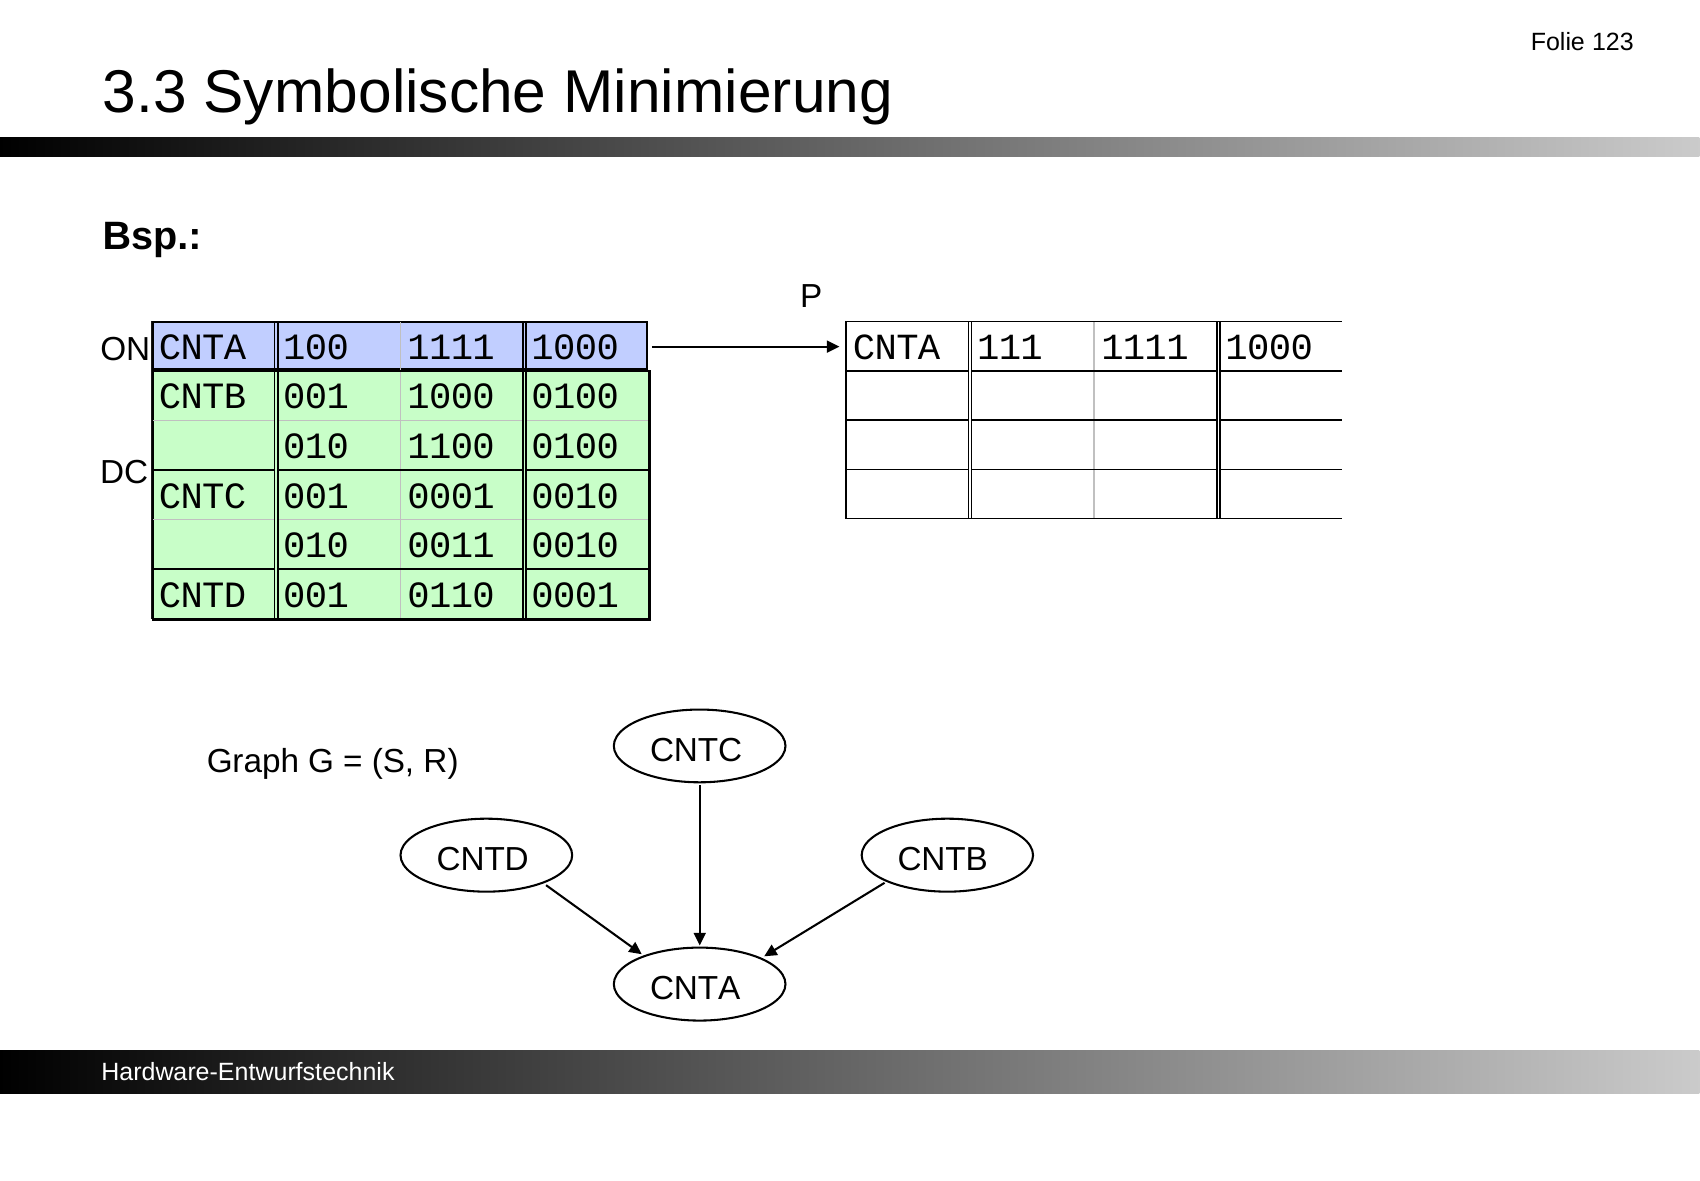

# 3.3 Symbolische Minimierung
Bsp.:
P
ON
DC
CNTC
Graph G = (S, R)
CNTD
CNTB
CNTA